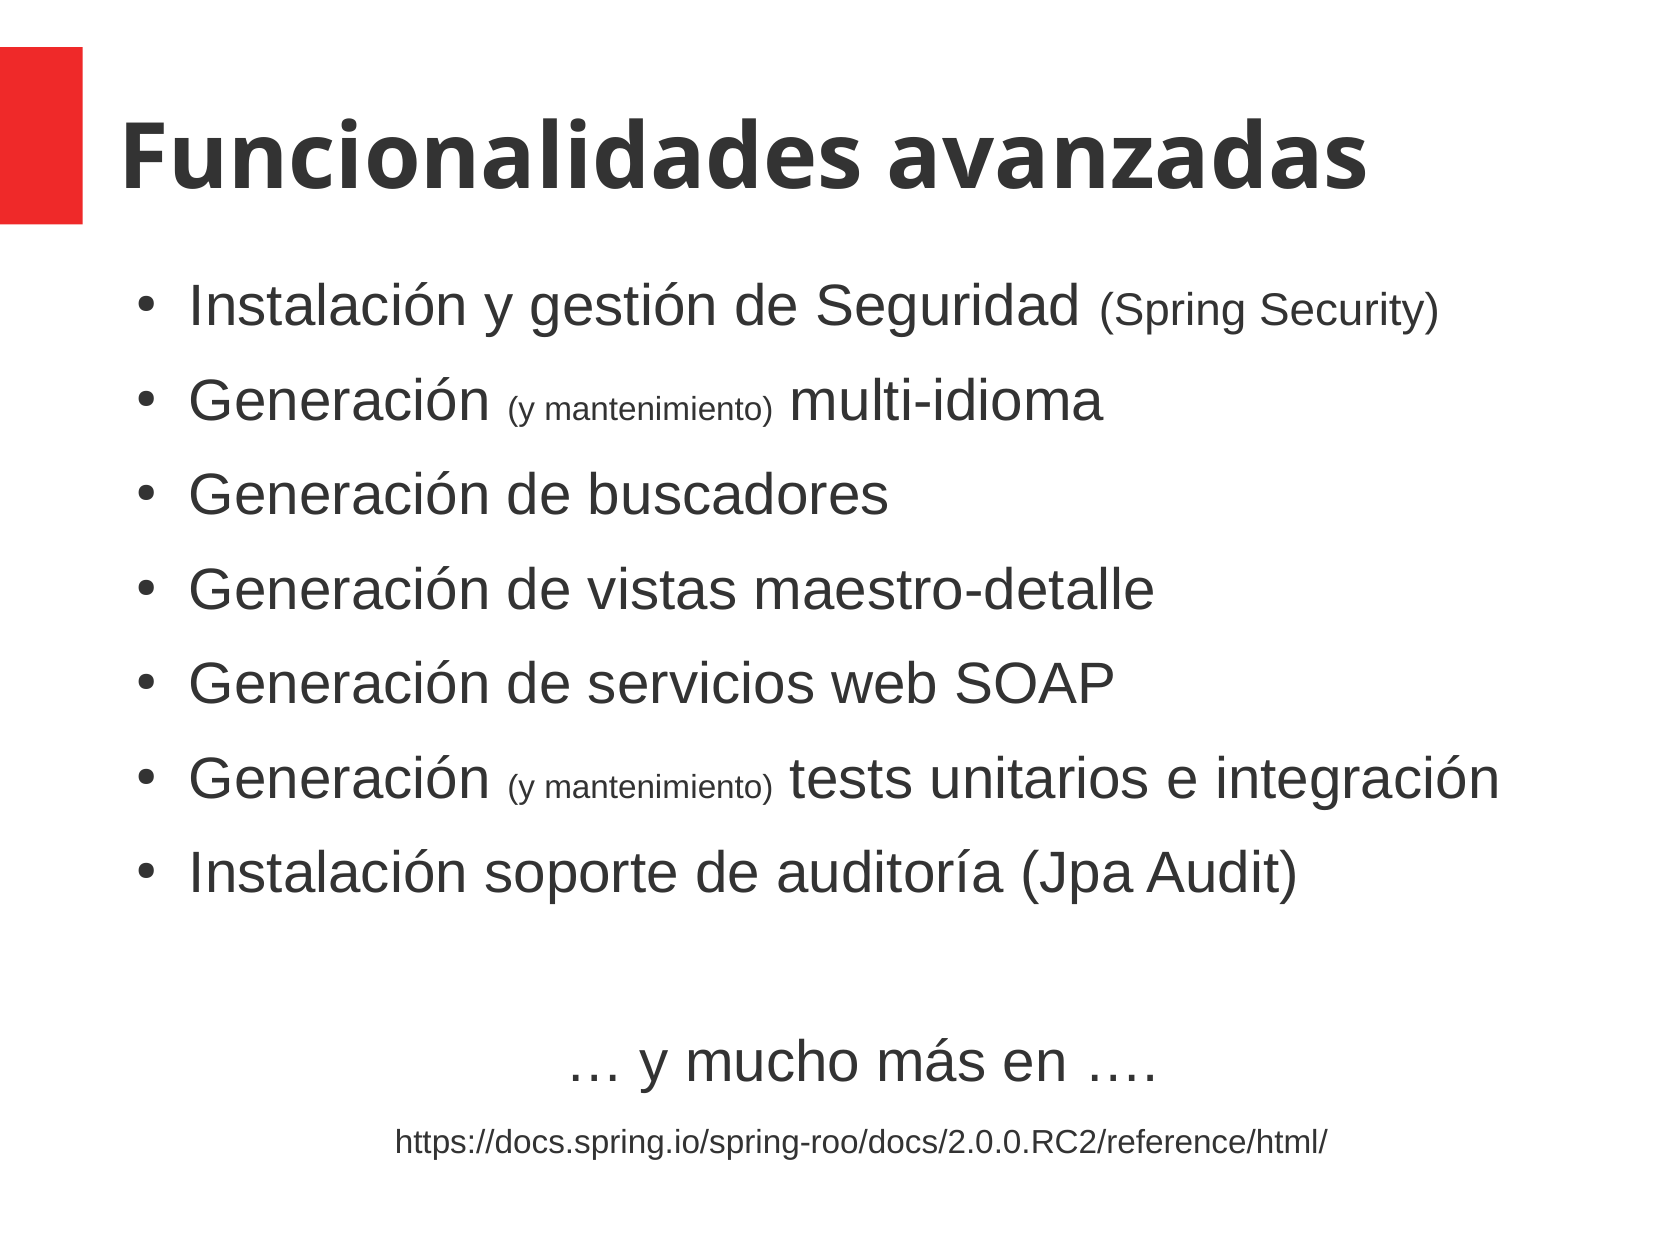

# Funcionalidades avanzadas
Instalación y gestión de Seguridad (Spring Security)
Generación (y mantenimiento) multi-idioma
Generación de buscadores
Generación de vistas maestro-detalle
Generación de servicios web SOAP
Generación (y mantenimiento) tests unitarios e integración
Instalación soporte de auditoría (Jpa Audit)
… y mucho más en ….
https://docs.spring.io/spring-roo/docs/2.0.0.RC2/reference/html/